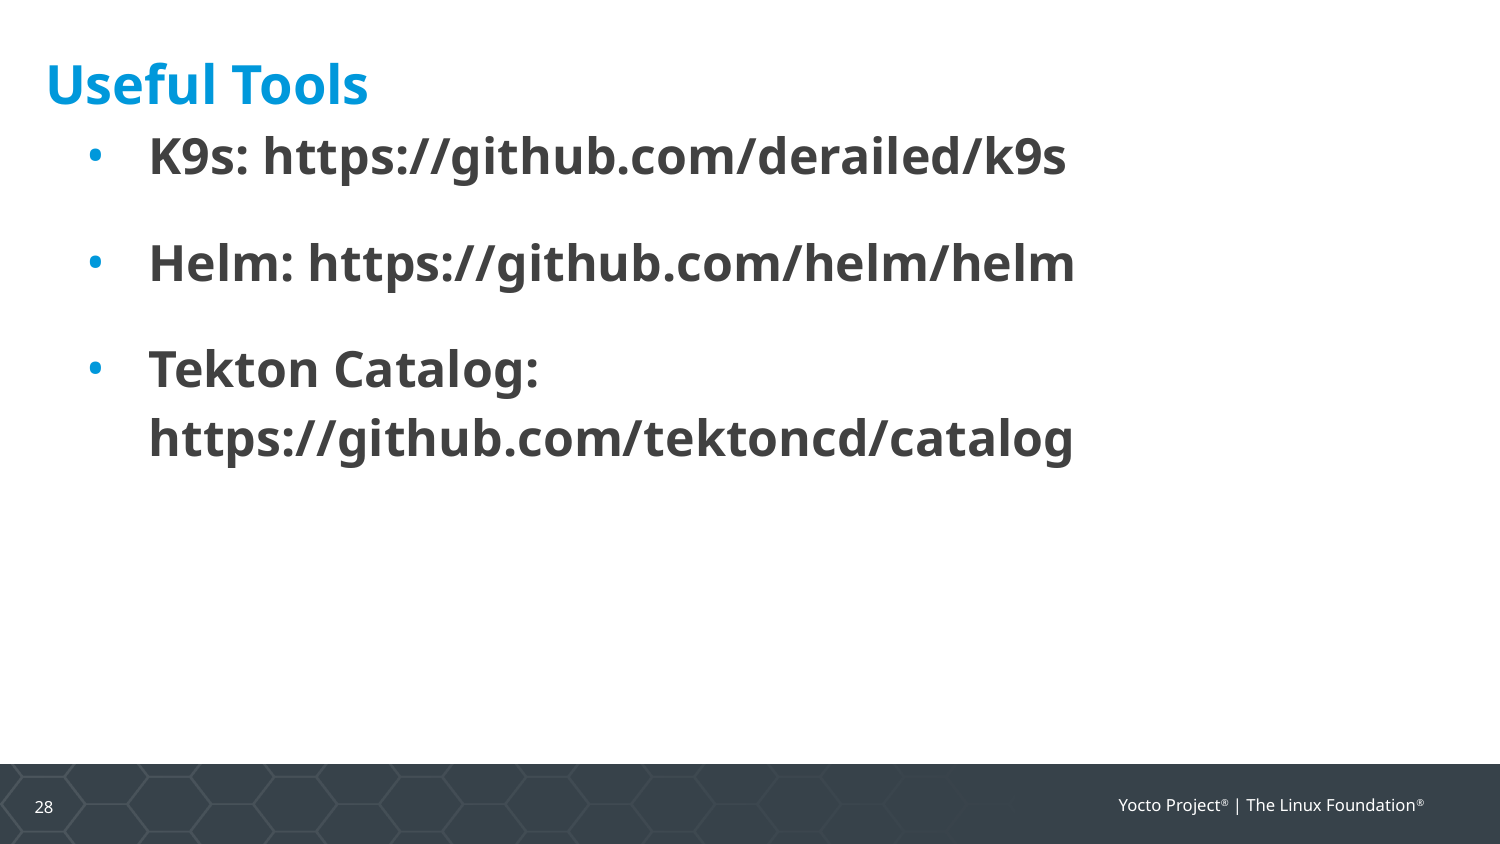

# Useful Tools
K9s: https://github.com/derailed/k9s
Helm: https://github.com/helm/helm
Tekton Catalog: https://github.com/tektoncd/catalog